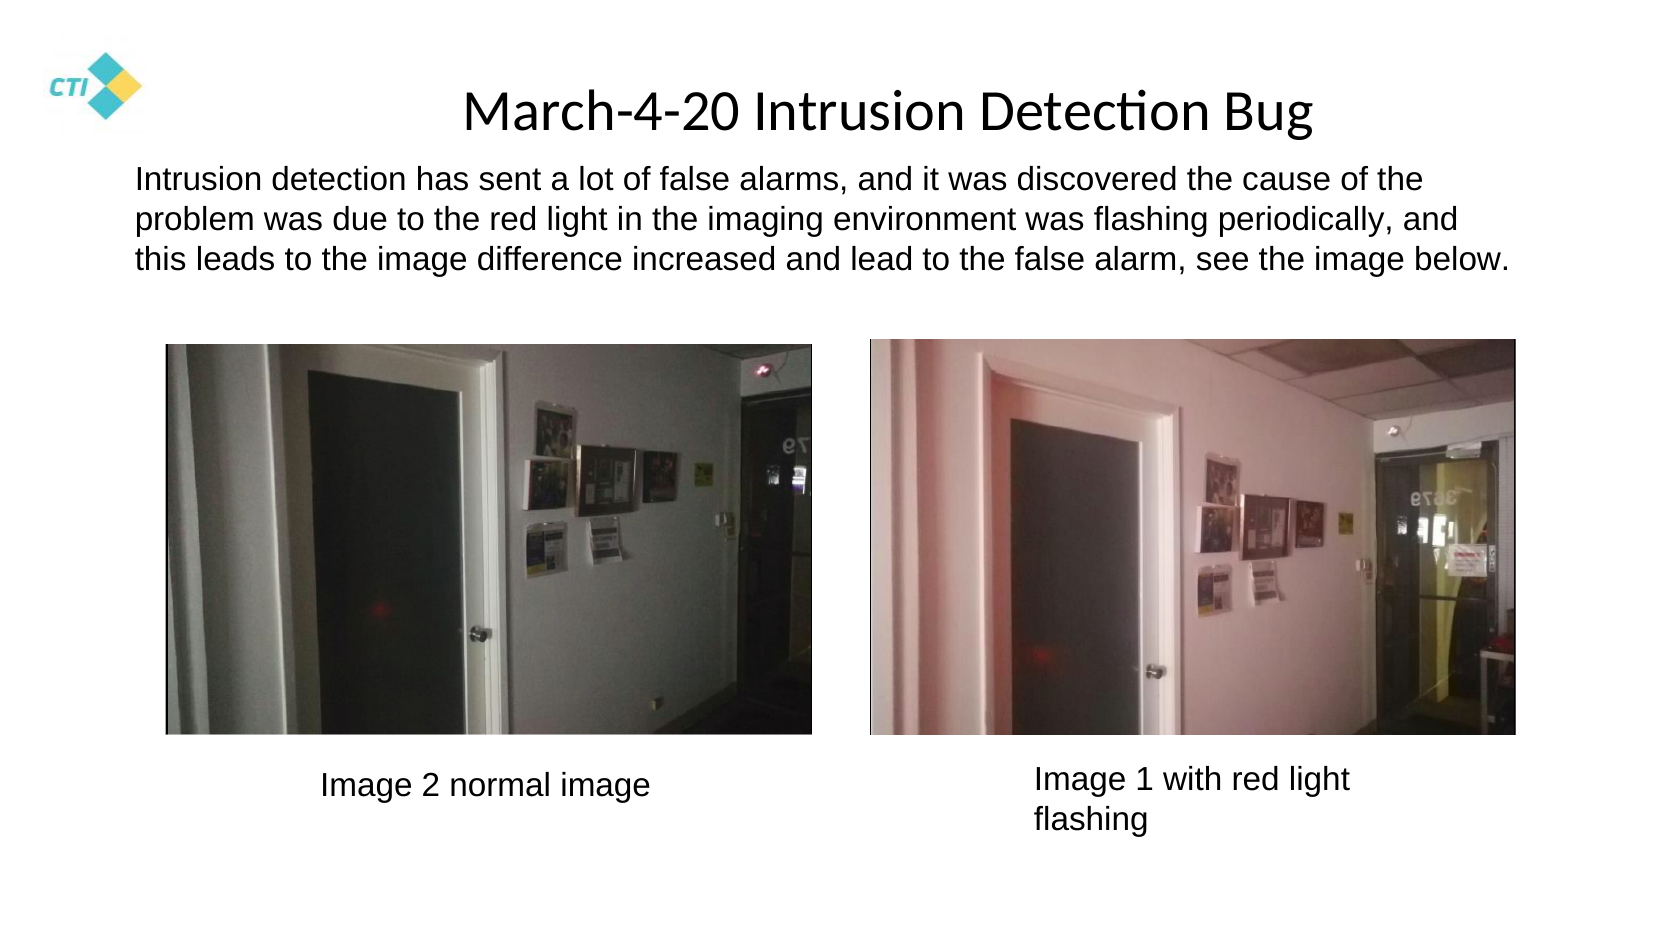

March-4-20 Intrusion Detection Bug
Intrusion detection has sent a lot of false alarms, and it was discovered the cause of the problem was due to the red light in the imaging environment was flashing periodically, and this leads to the image difference increased and lead to the false alarm, see the image below.
Image 1 with red light flashing
Image 2 normal image